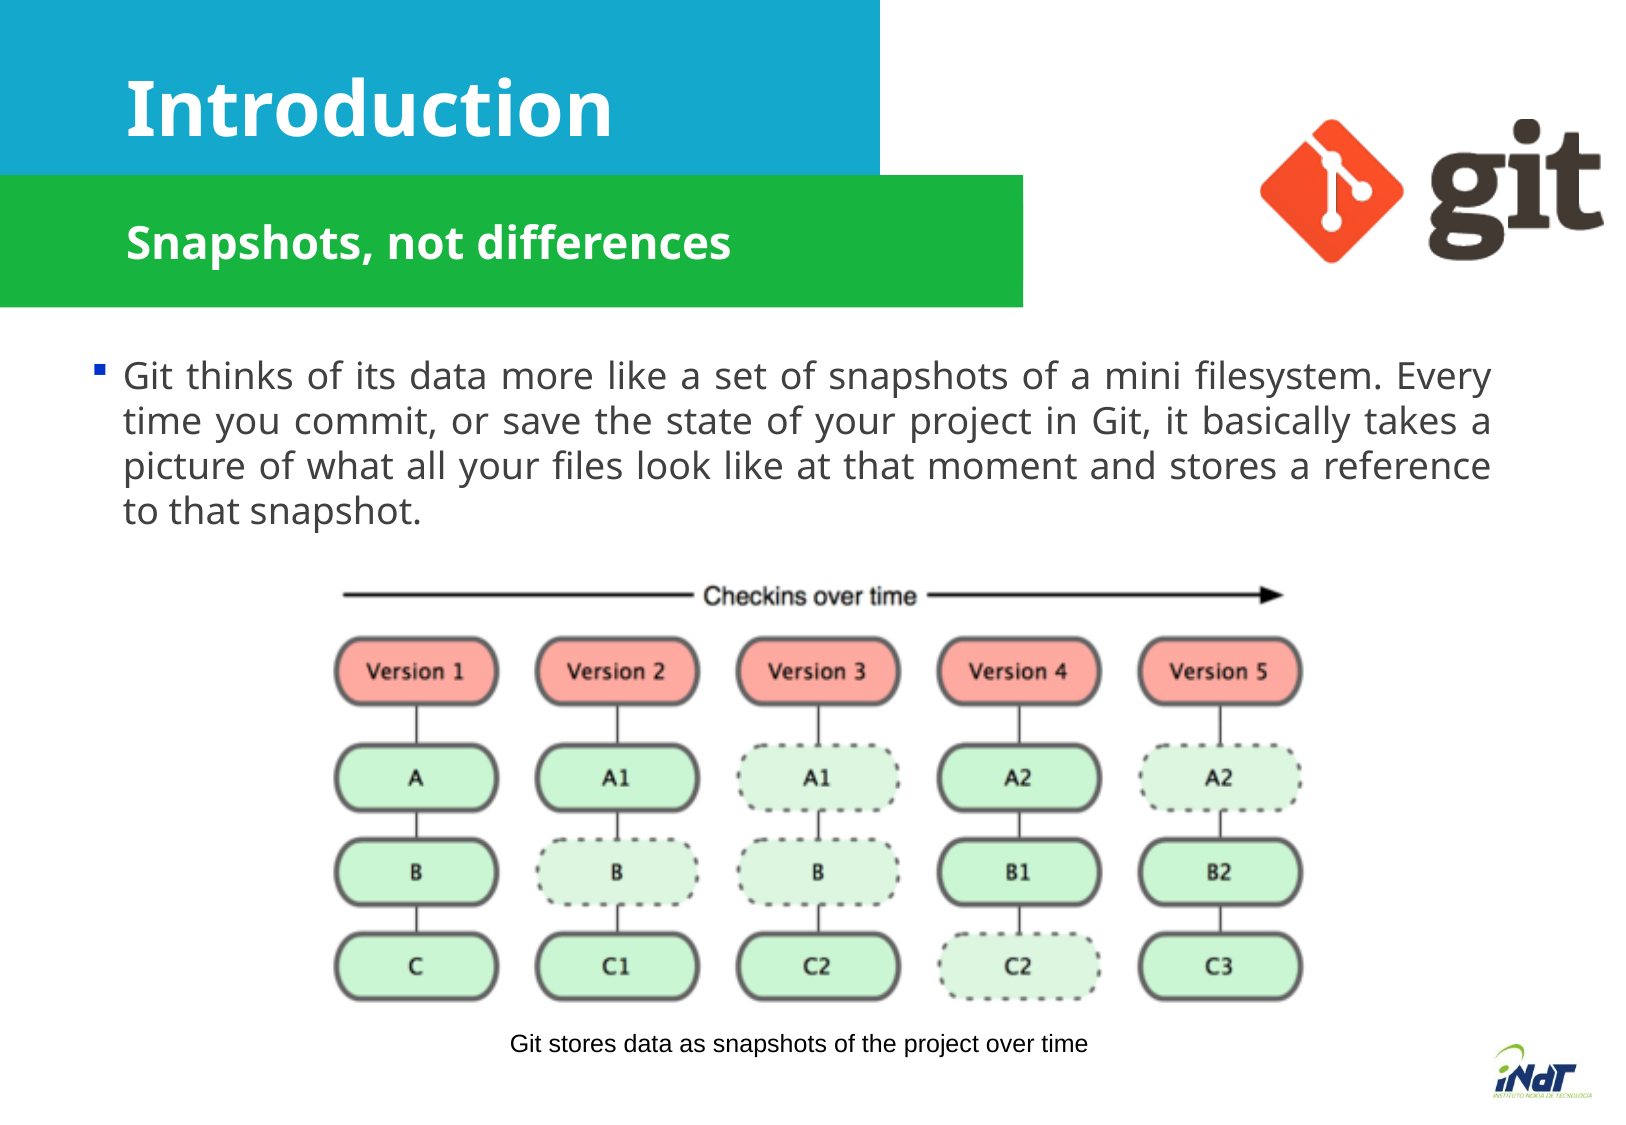

# Introduction
Snapshots, not differences
Git thinks of its data more like a set of snapshots of a mini filesystem. Every time you commit, or save the state of your project in Git, it basically takes a picture of what all your files look like at that moment and stores a reference to that snapshot.
Git stores data as snapshots of the project over time